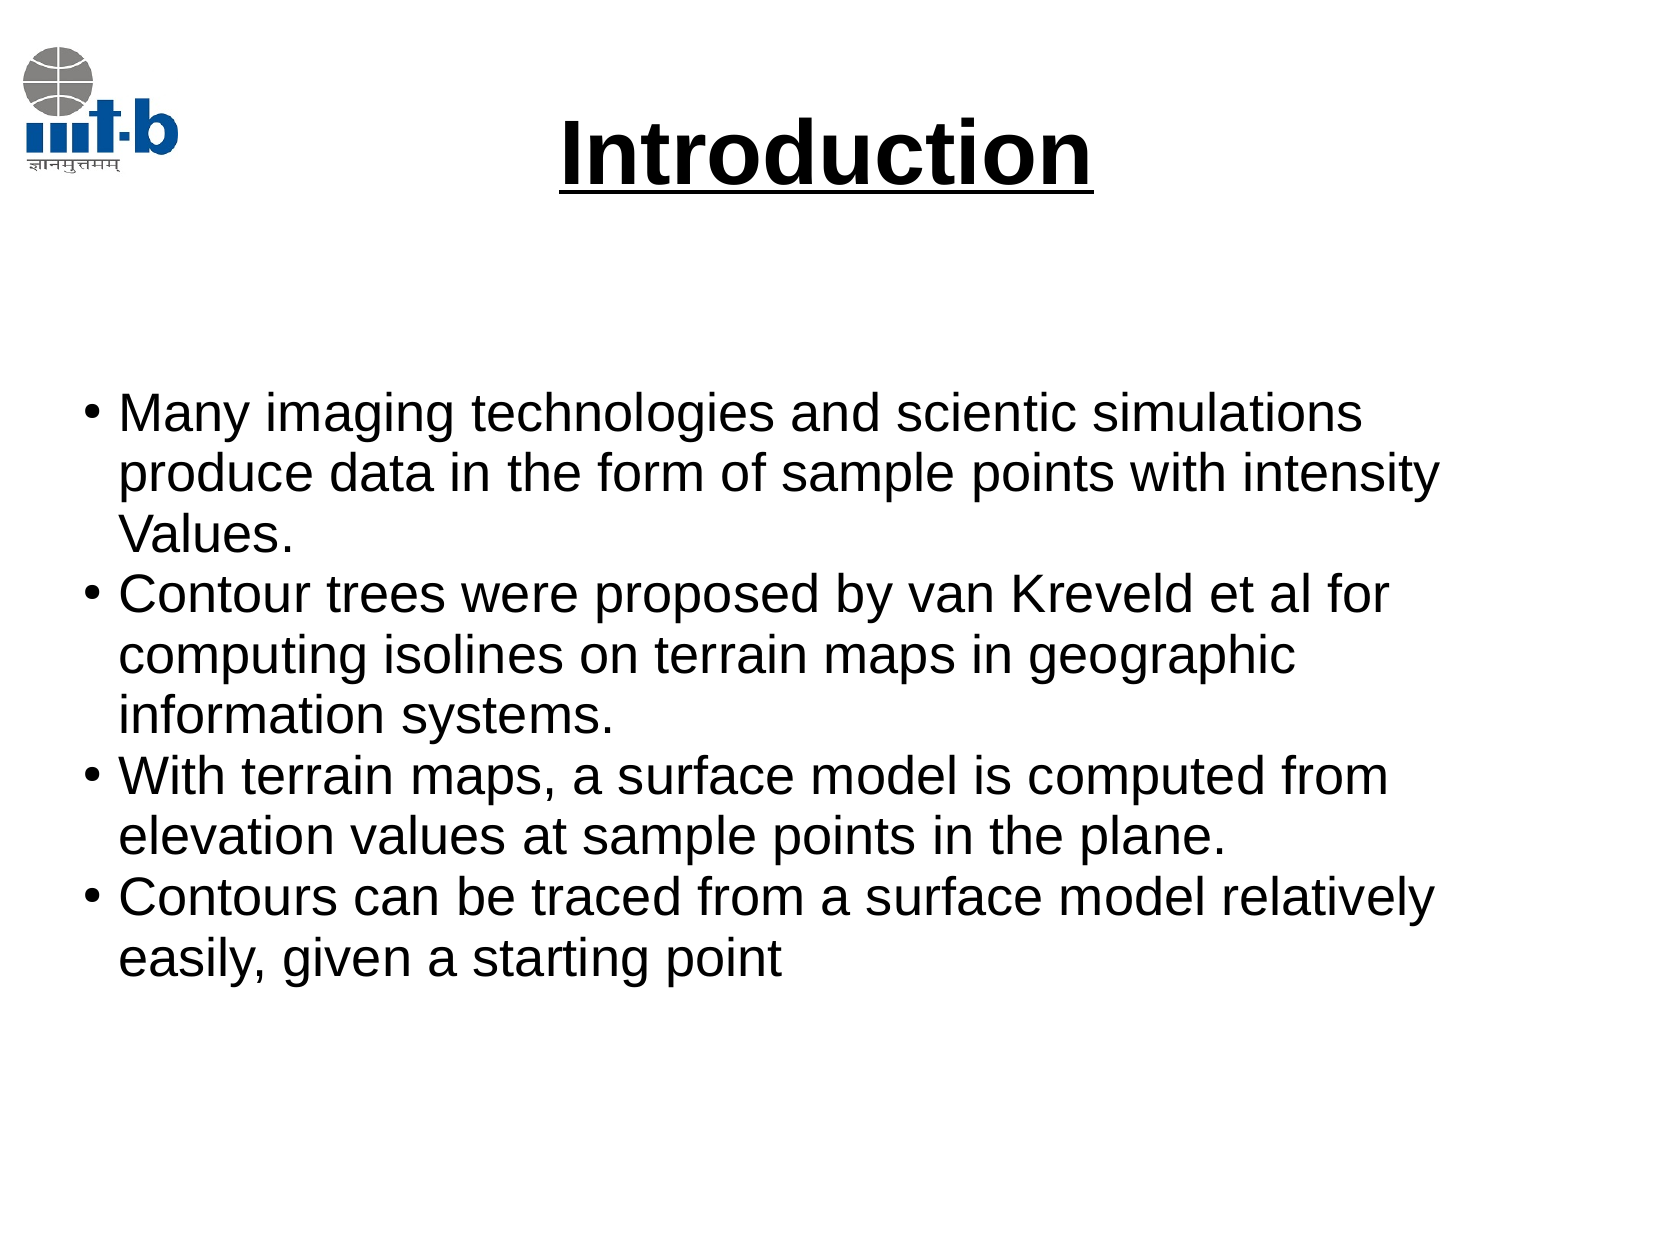

# Introduction
Many imaging technologies and scientic simulations produce data in the form of sample points with intensity Values.
Contour trees were proposed by van Kreveld et al for computing isolines on terrain maps in geographic information systems.
With terrain maps, a surface model is computed from elevation values at sample points in the plane.
Contours can be traced from a surface model relatively easily, given a starting point